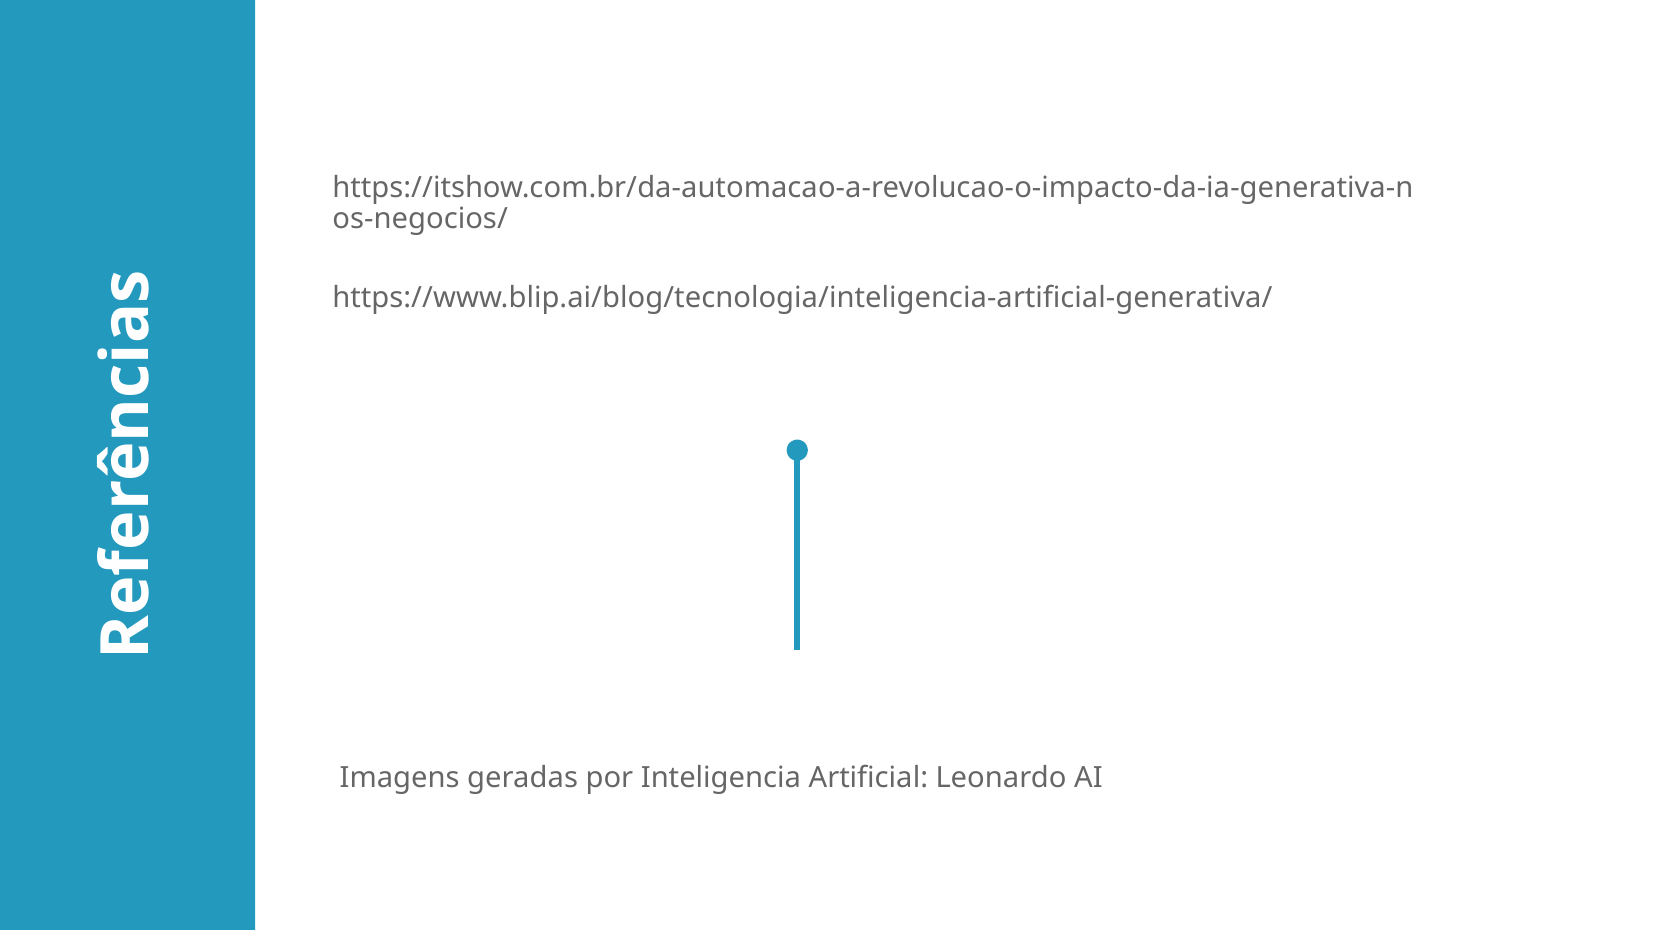

https://itshow.com.br/da-automacao-a-revolucao-o-impacto-da-ia-generativa-nos-negocios/
https://www.blip.ai/blog/tecnologia/inteligencia-artificial-generativa/
# Referências
Imagens geradas por Inteligencia Artificial: Leonardo AI